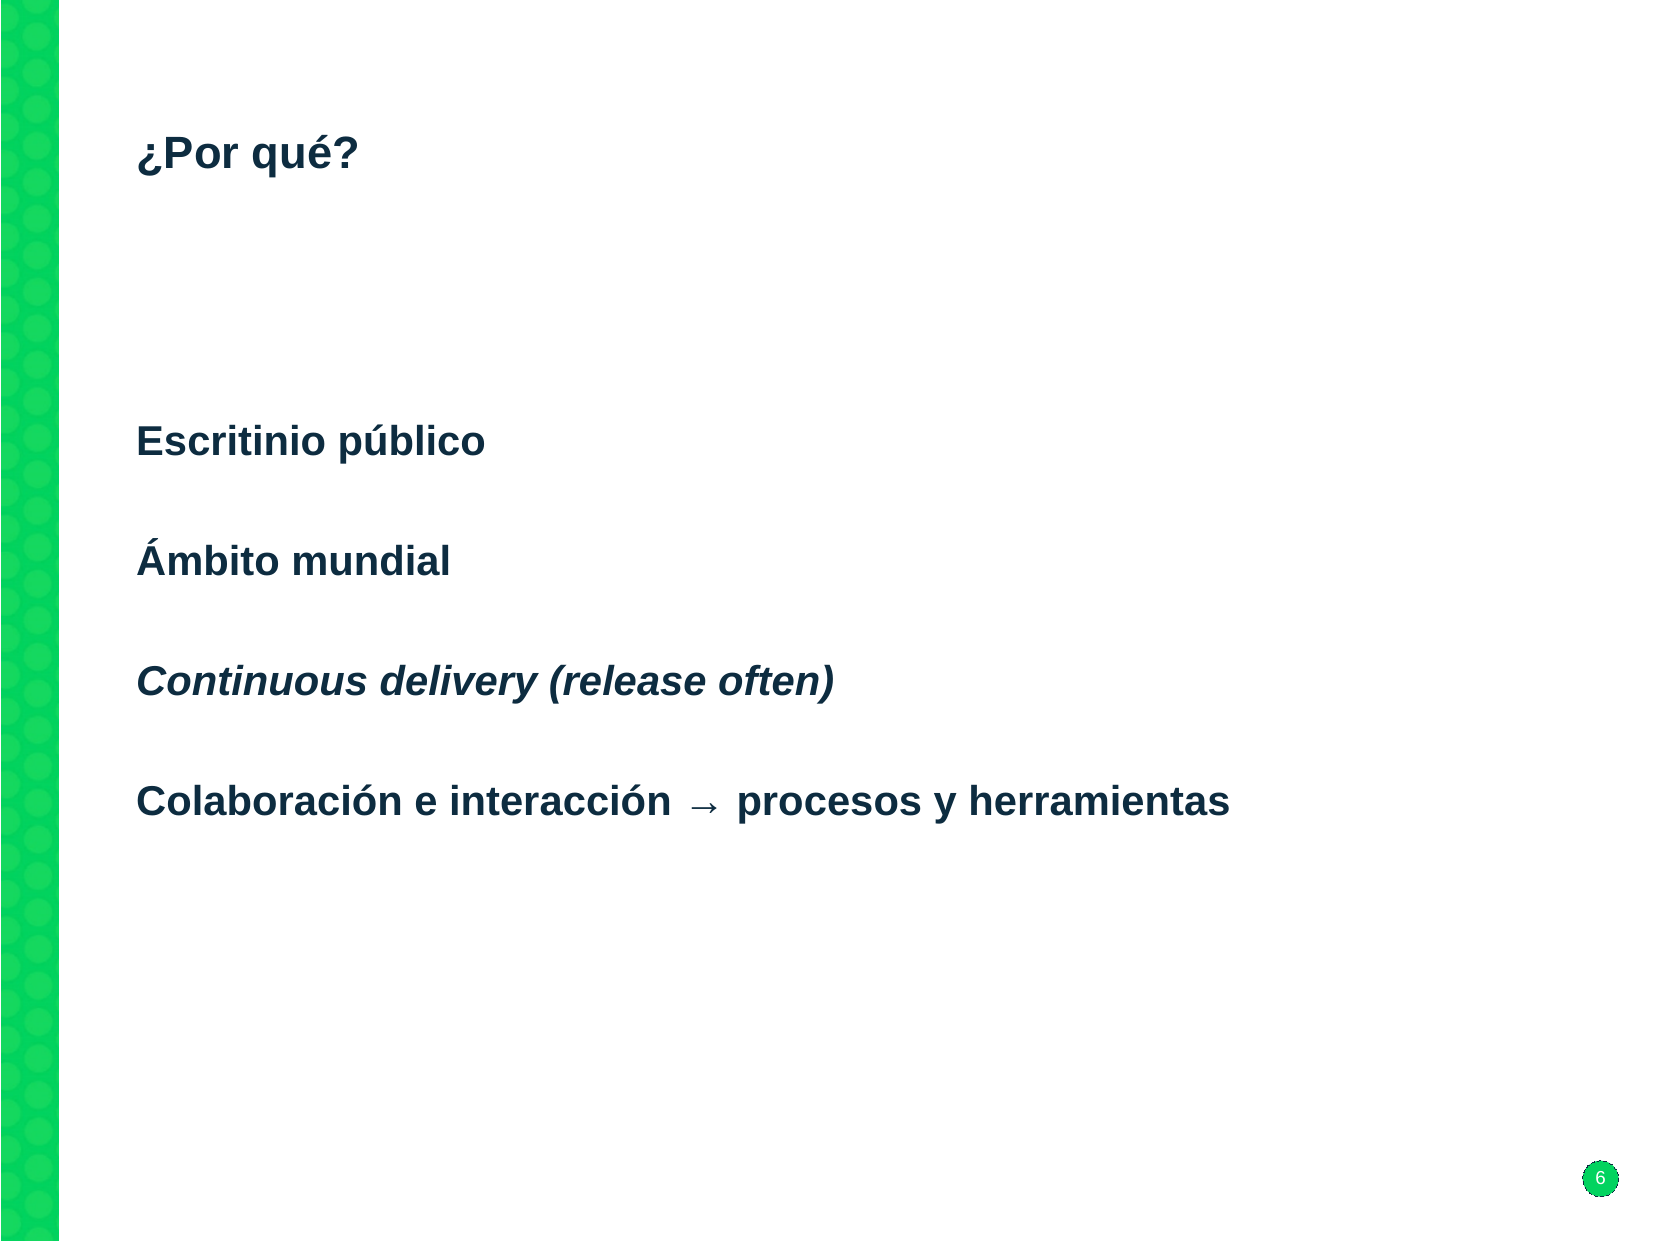

# ¿Por qué?
Escritinio público
Ámbito mundial
Continuous delivery (release often)
Colaboración e interacción → procesos y herramientas
6